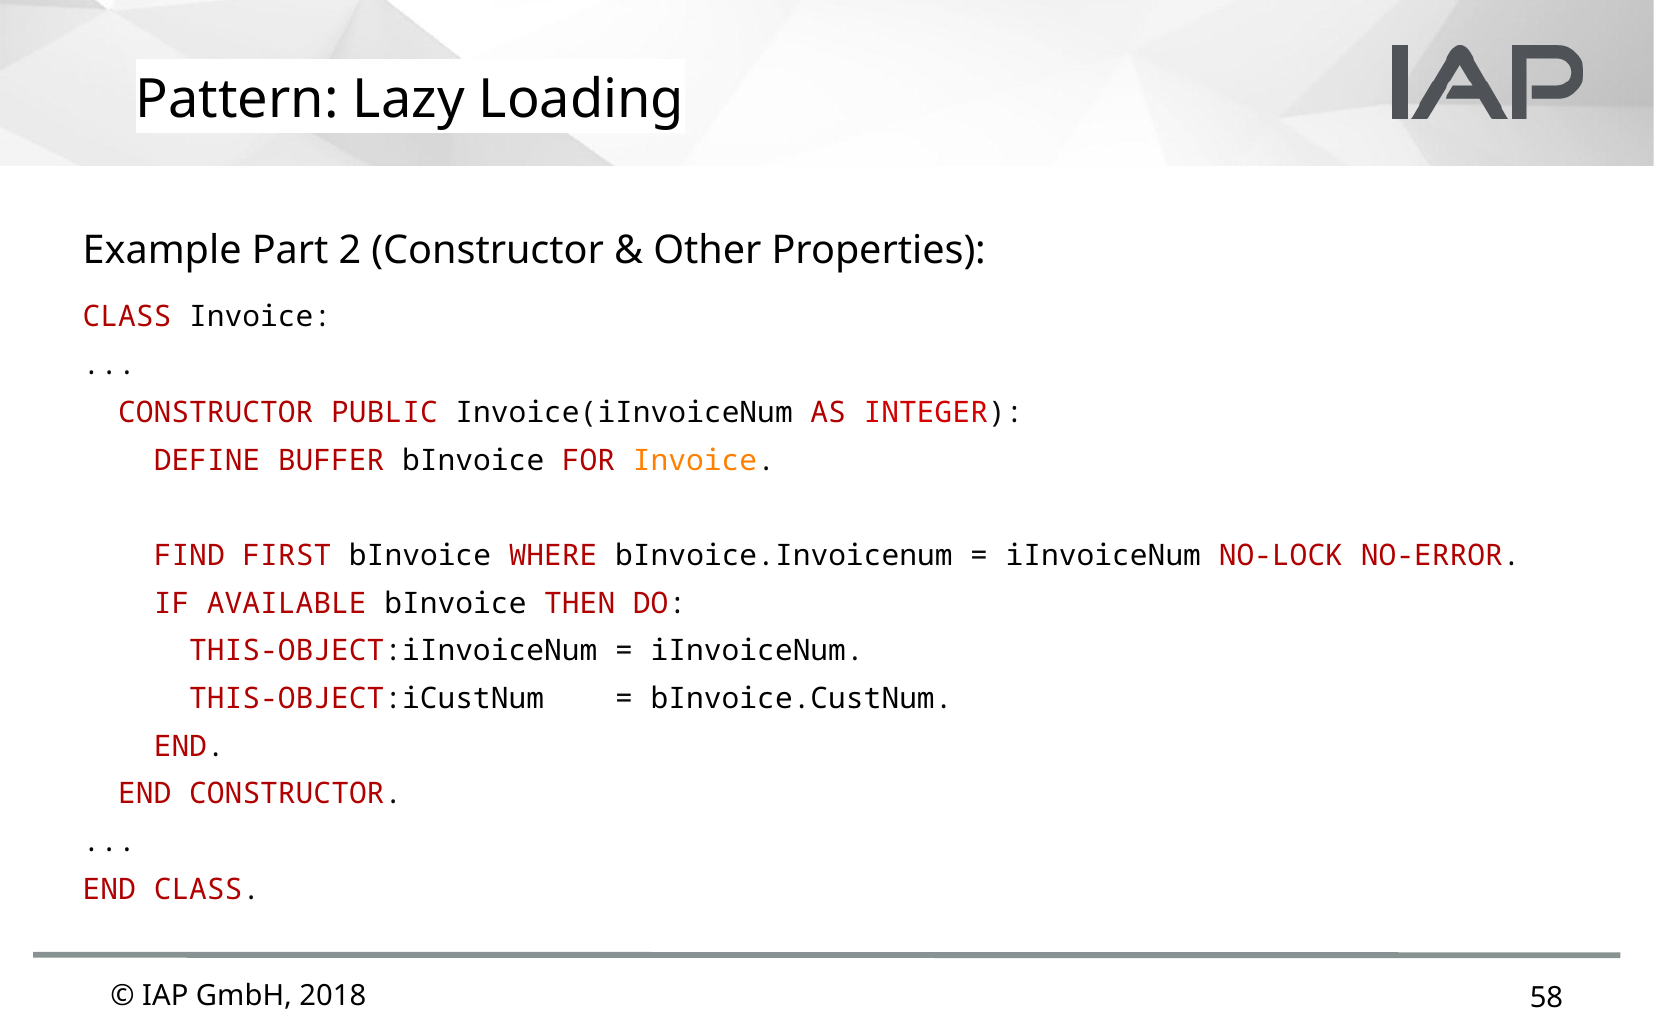

# Pattern: Lazy Loading
Example Part 2 (Constructor & Other Properties):
CLASS Invoice:
...
 CONSTRUCTOR PUBLIC Invoice(iInvoiceNum AS INTEGER):
 DEFINE BUFFER bInvoice FOR Invoice.
 FIND FIRST bInvoice WHERE bInvoice.Invoicenum = iInvoiceNum NO-LOCK NO-ERROR.
 IF AVAILABLE bInvoice THEN DO:
 THIS-OBJECT:iInvoiceNum = iInvoiceNum.
 THIS-OBJECT:iCustNum = bInvoice.CustNum.
 END.
 END CONSTRUCTOR.
...
END CLASS.
© IAP GmbH, 2018
58